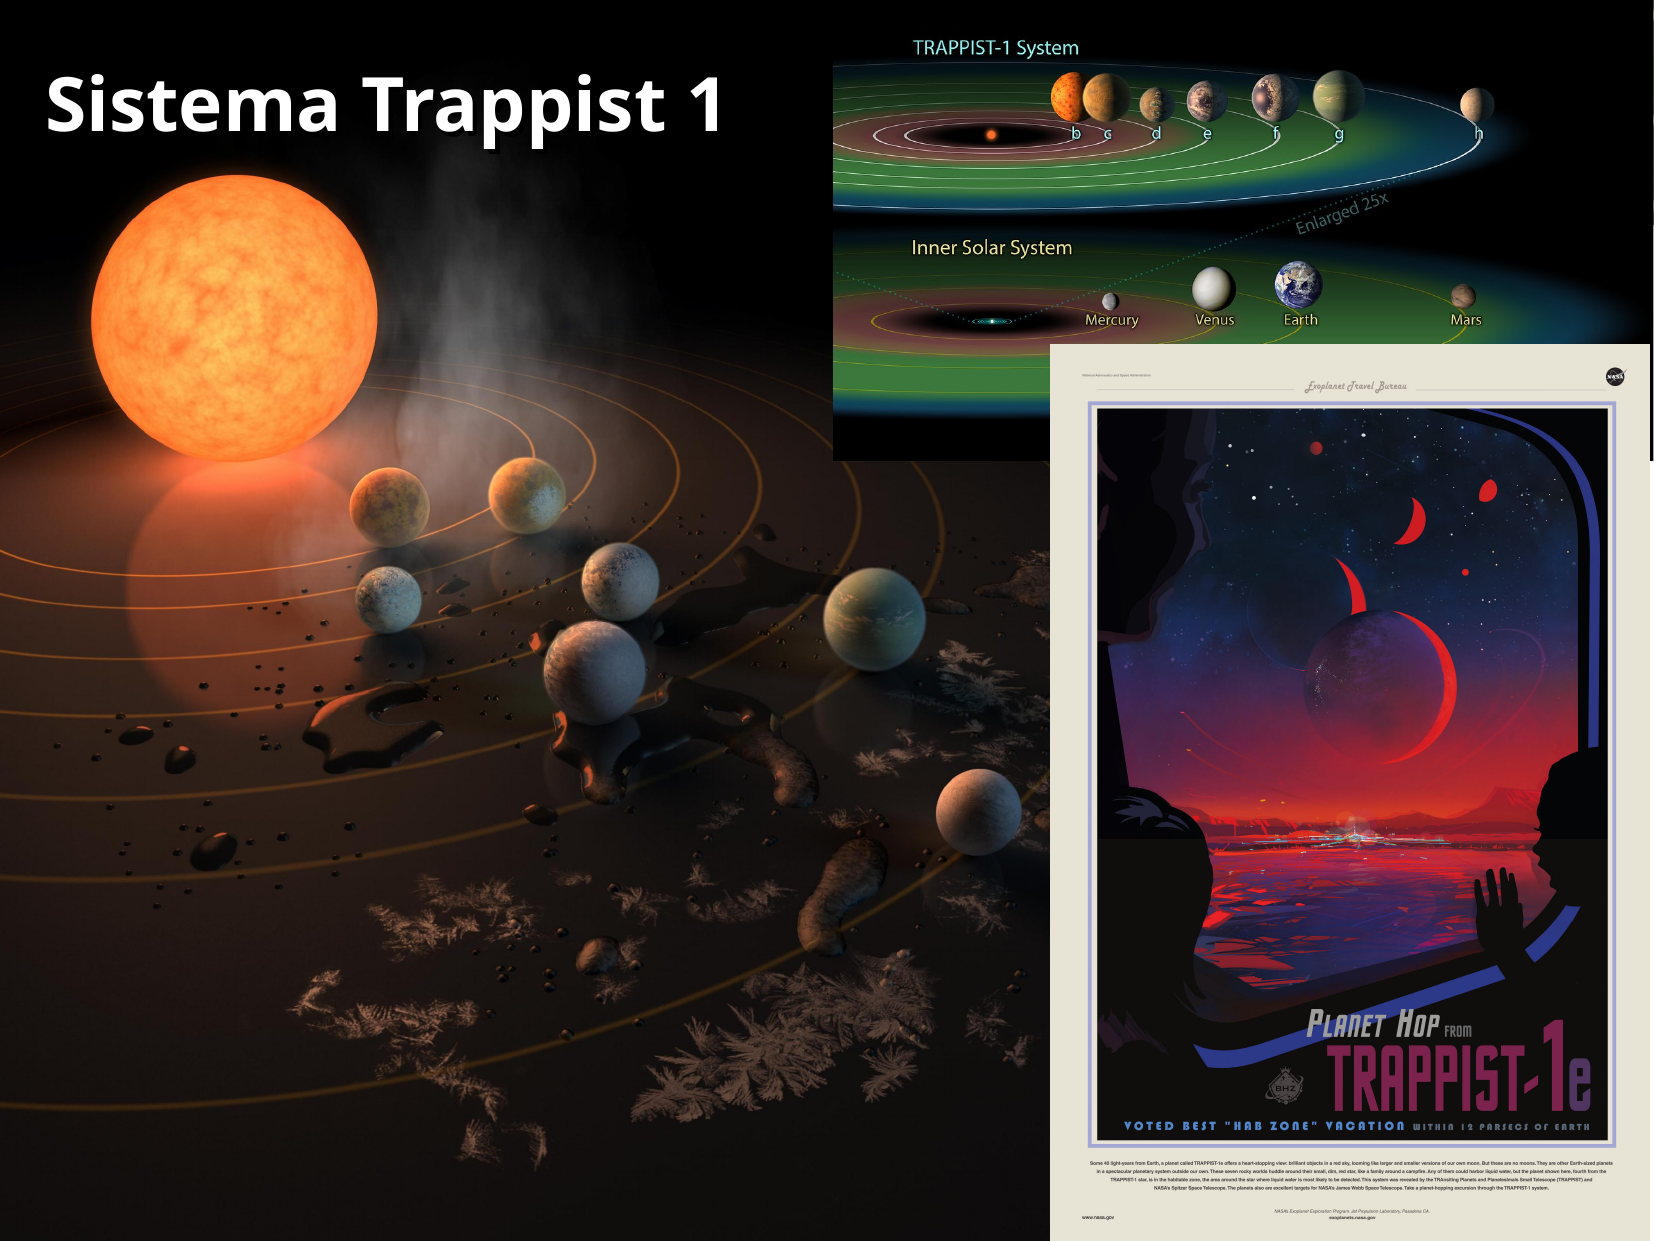

# Sistema Trappist 1
H. Asorey - Física IV B
4